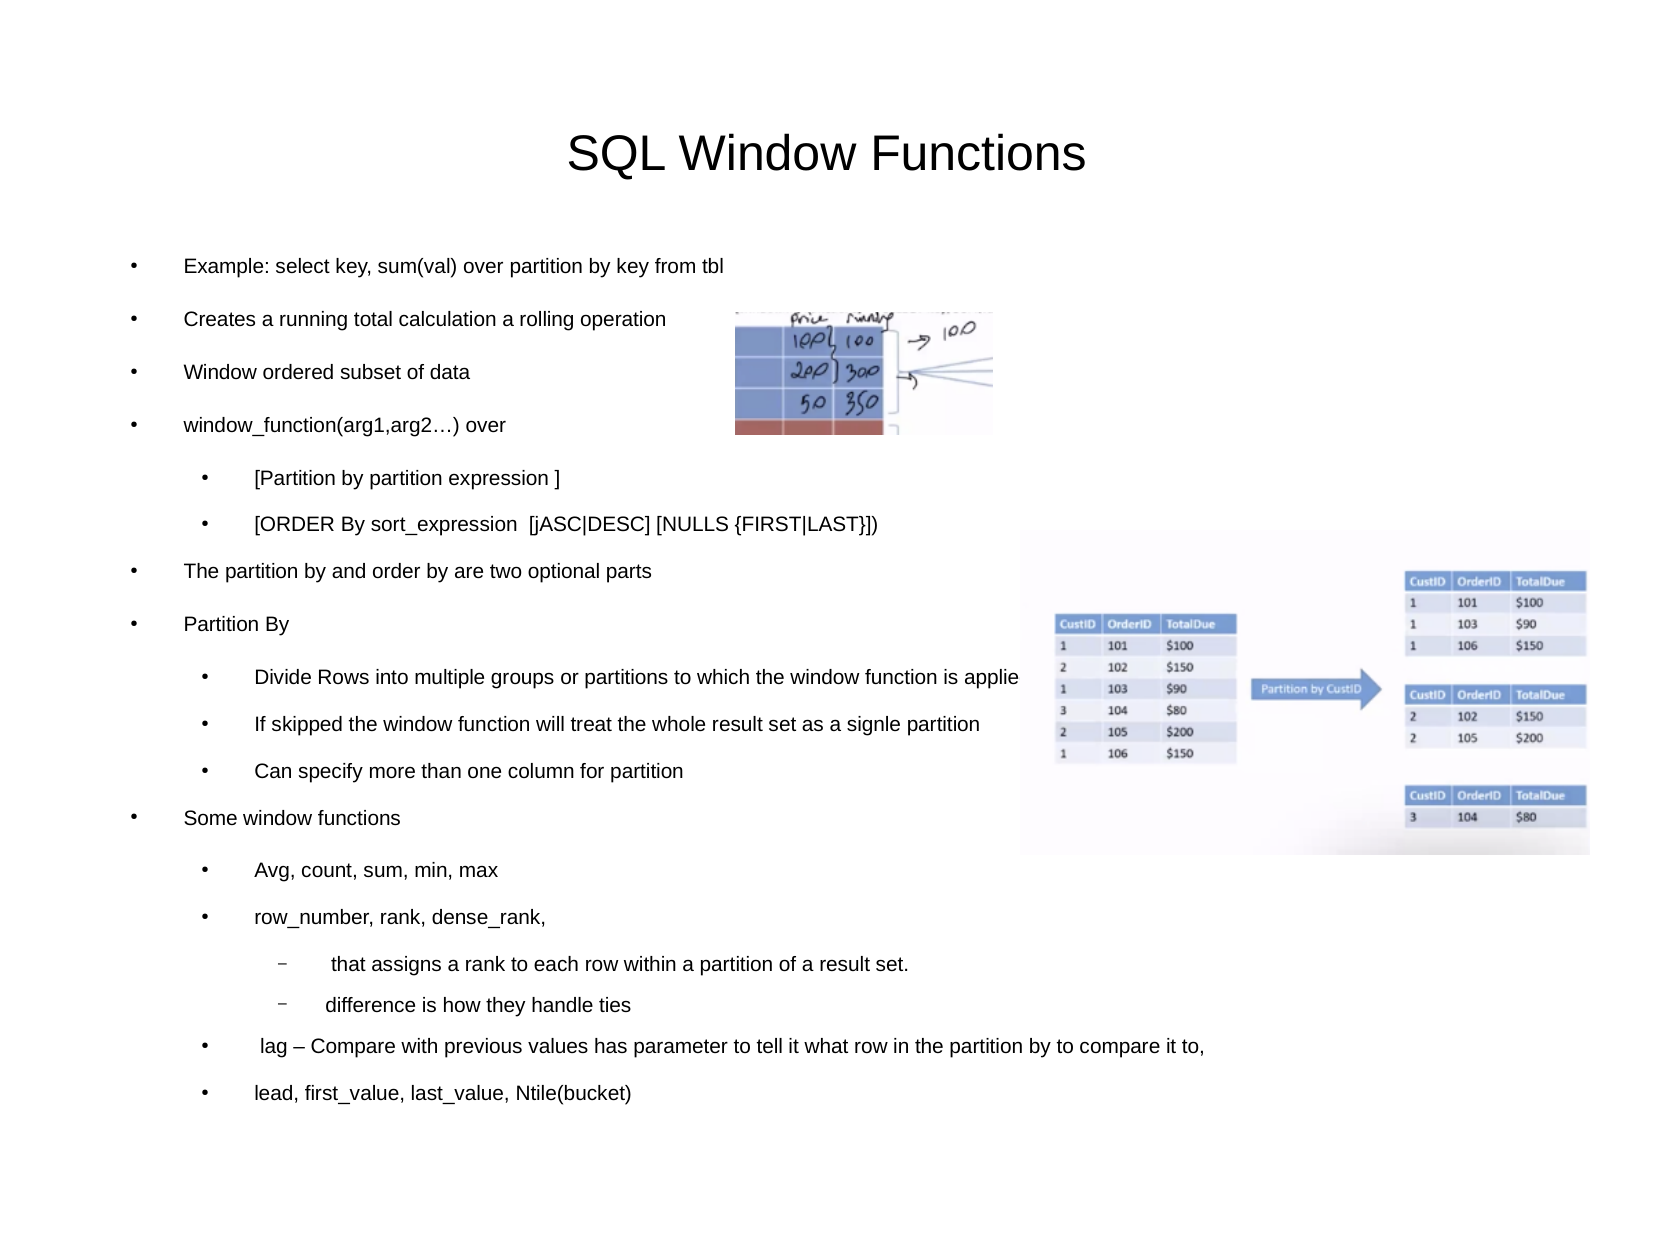

# SQL Window Functions
Example: select key, sum(val) over partition by key from tbl
Creates a running total calculation a rolling operation
Window ordered subset of data
window_function(arg1,arg2…) over
[Partition by partition expression ]
[ORDER By sort_expression [jASC|DESC] [NULLS {FIRST|LAST}])
The partition by and order by are two optional parts
Partition By
Divide Rows into multiple groups or partitions to which the window function is applied
If skipped the window function will treat the whole result set as a signle partition
Can specify more than one column for partition
Some window functions
Avg, count, sum, min, max
row_number, rank, dense_rank,
 that assigns a rank to each row within a partition of a result set.
difference is how they handle ties
 lag – Compare with previous values has parameter to tell it what row in the partition by to compare it to,
lead, first_value, last_value, Ntile(bucket)